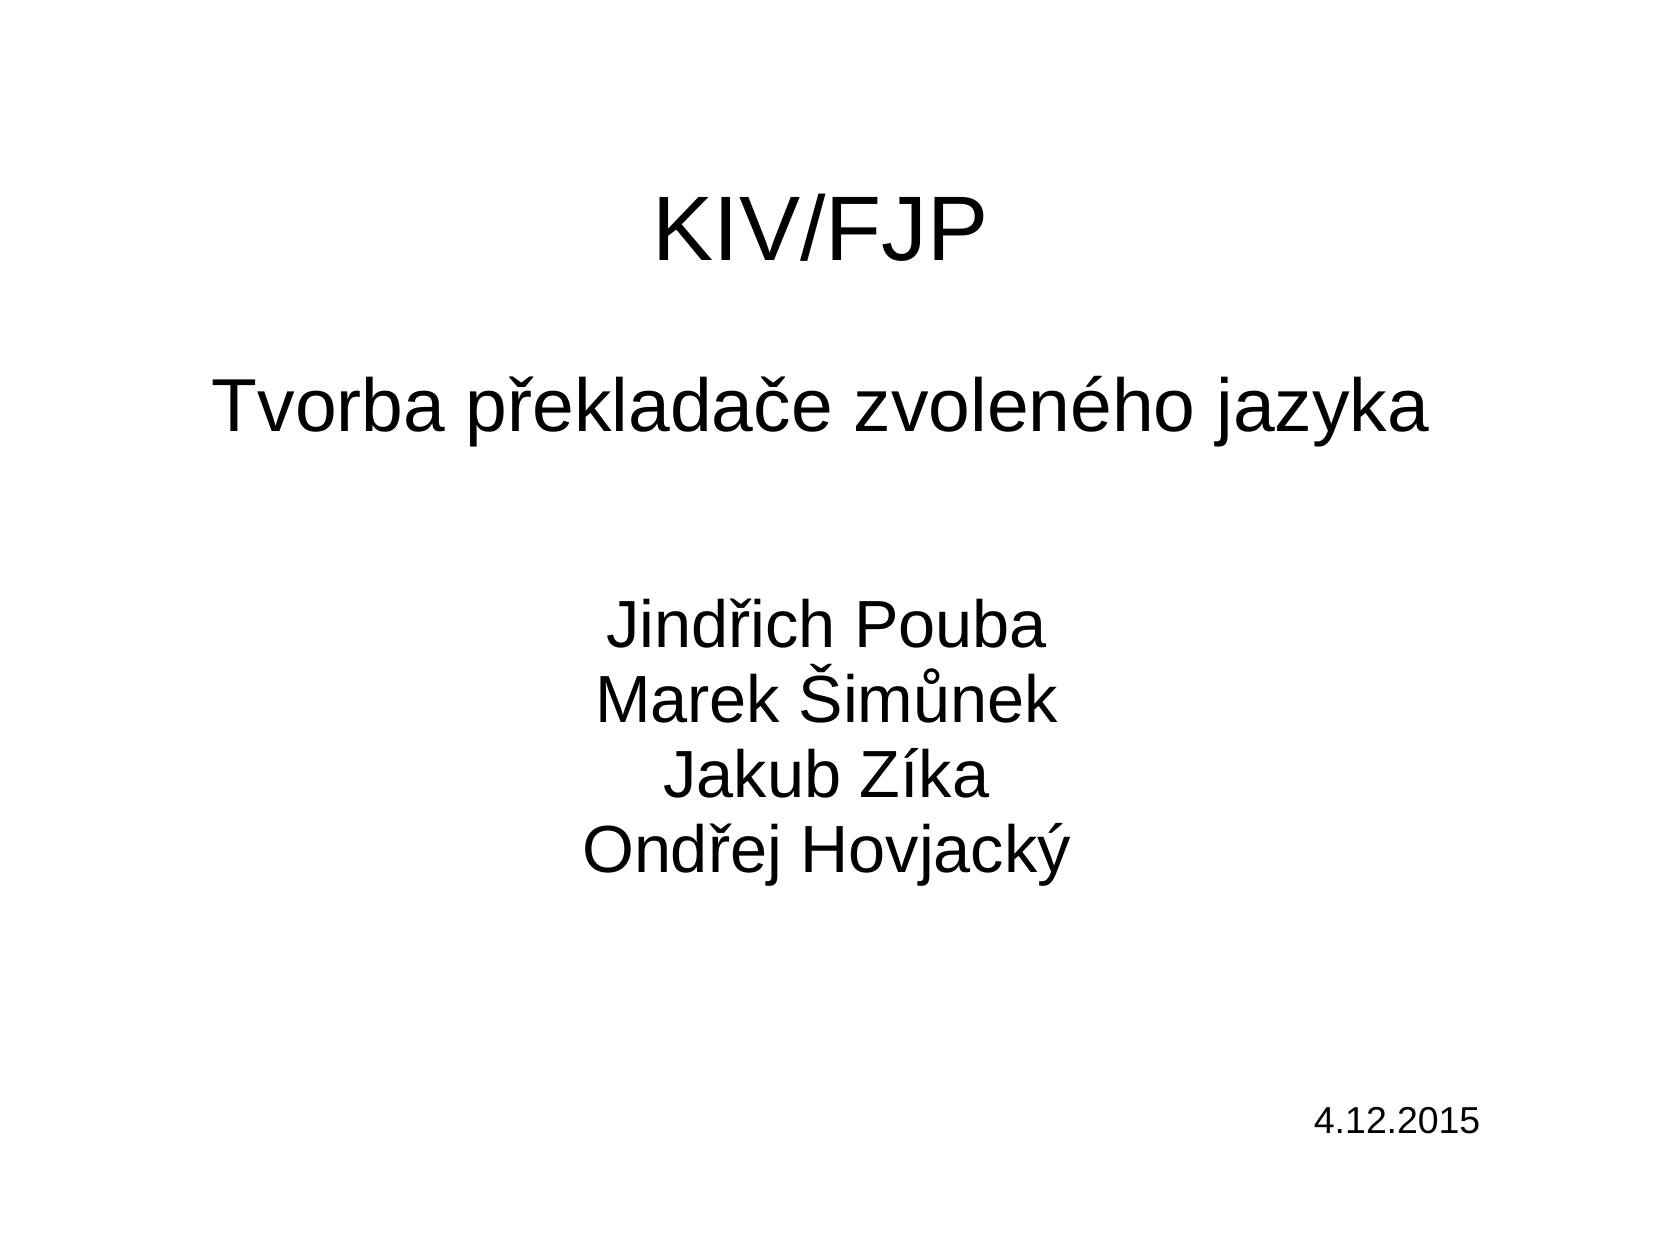

# KIV/FJP Tvorba překladače zvoleného jazyka
Jindřich Pouba
Marek Šimůnek
Jakub Zíka
Ondřej Hovjacký
4.12.2015